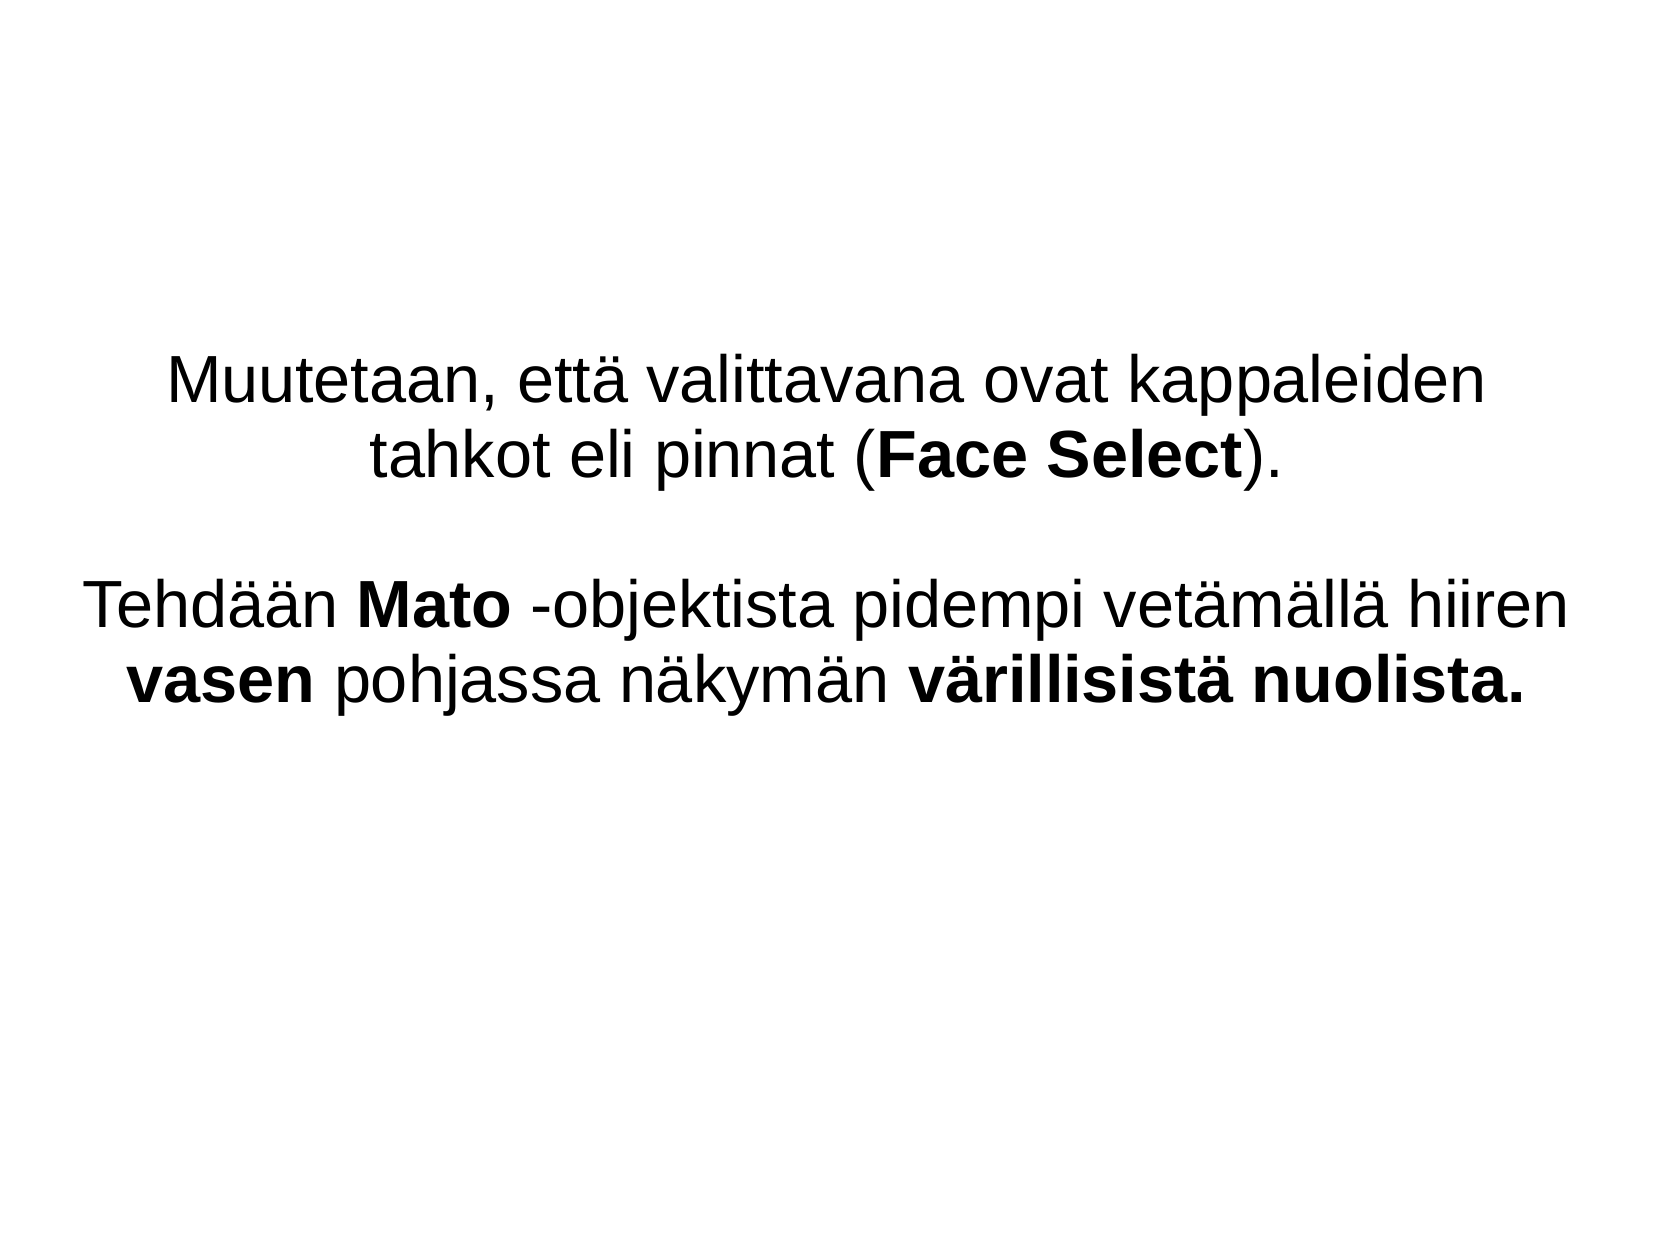

# Muutetaan, että valittavana ovat kappaleiden tahkot eli pinnat (Face Select).
Tehdään Mato -objektista pidempi vetämällä hiiren vasen pohjassa näkymän värillisistä nuolista.